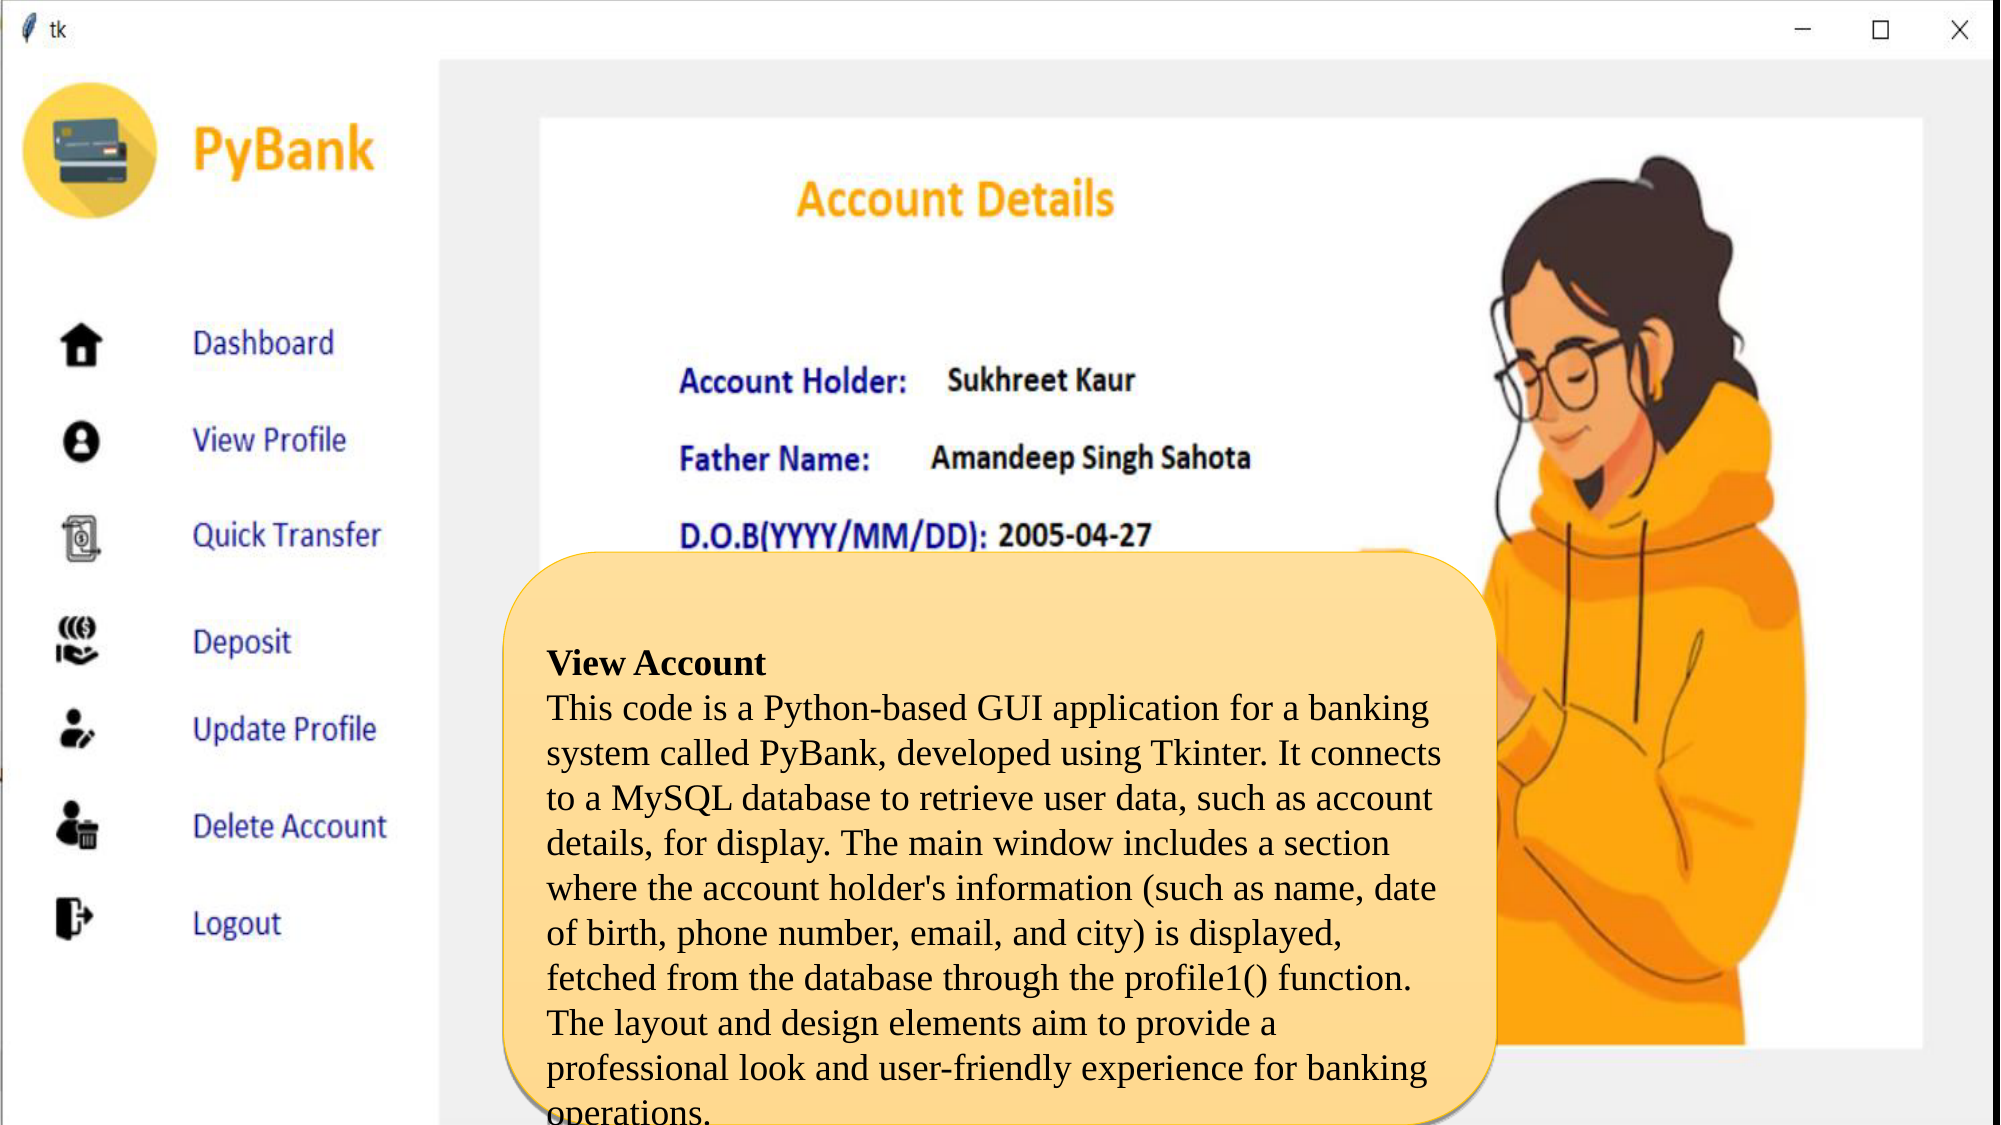

#
View Account
This code is a Python-based GUI application for a banking system called PyBank, developed using Tkinter. It connects to a MySQL database to retrieve user data, such as account details, for display. The main window includes a section where the account holder's information (such as name, date of birth, phone number, email, and city) is displayed, fetched from the database through the profile1() function. The layout and design elements aim to provide a professional look and user-friendly experience for banking operations.